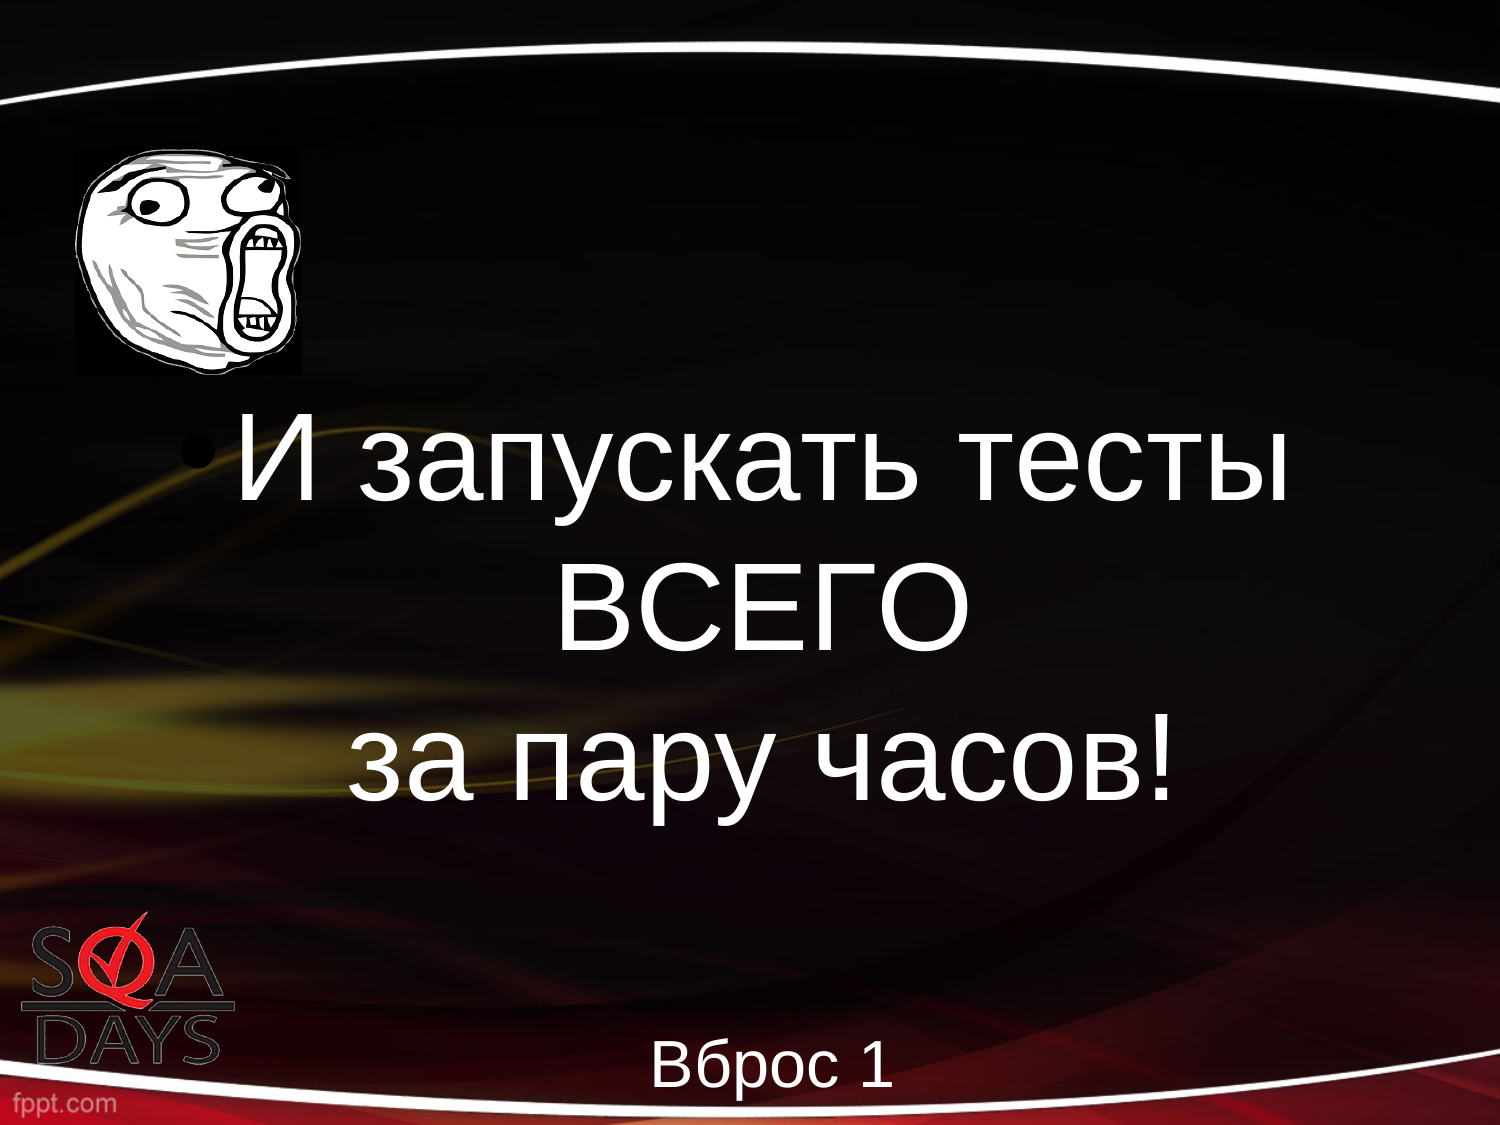

И запускать тесты
ВСЕГО
за пару часов!
# Вброс 1